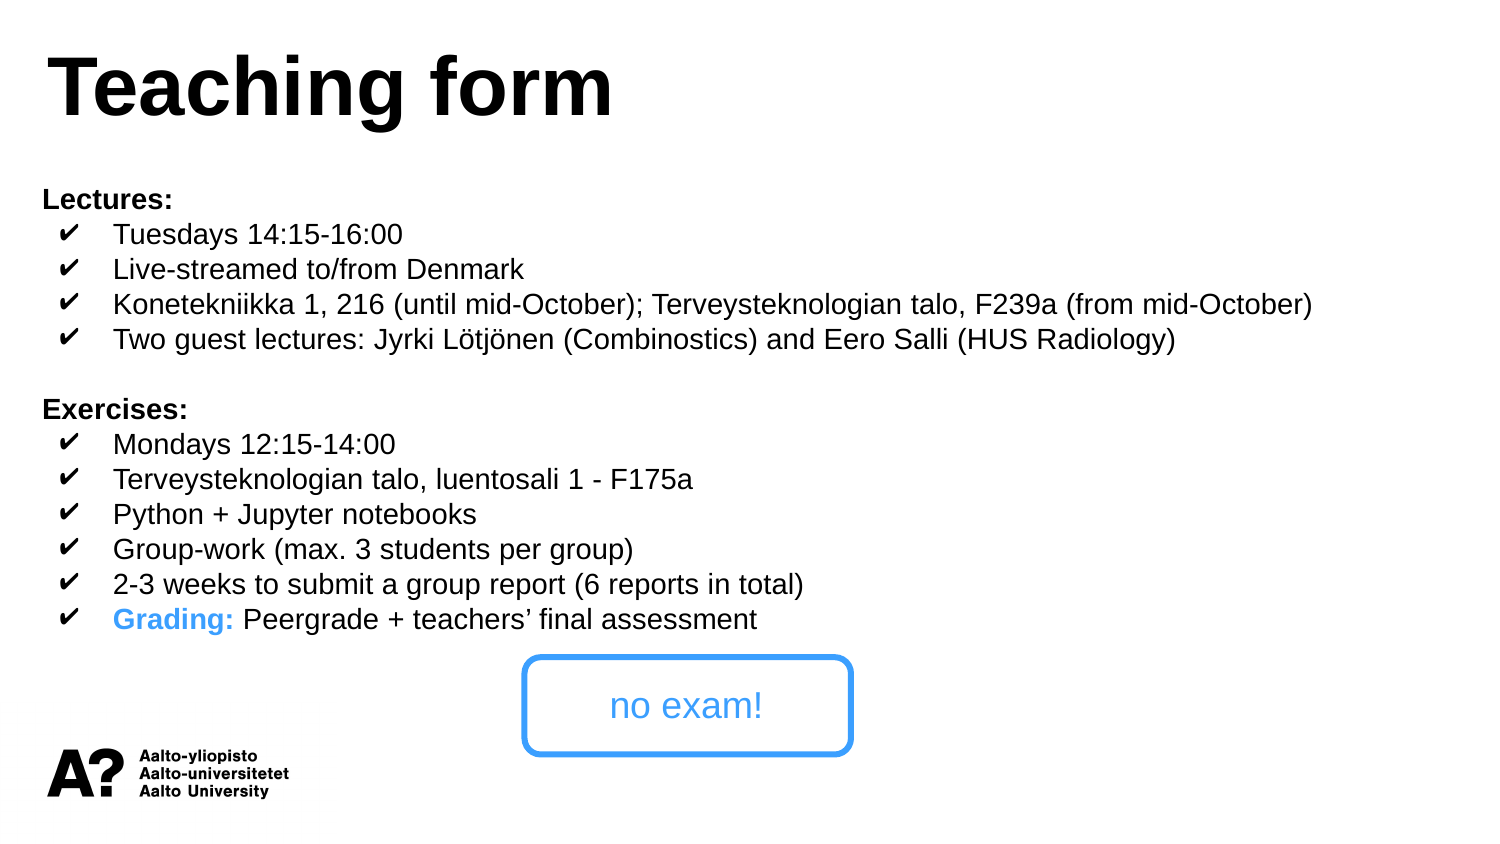

# Teaching form
Lectures:
Tuesdays 14:15-16:00
Live-streamed to/from Denmark
Konetekniikka 1, 216 (until mid-October); Terveysteknologian talo, F239a (from mid-October)
Two guest lectures: Jyrki Lötjönen (Combinostics) and Eero Salli (HUS Radiology)
Exercises:
Mondays 12:15-14:00
Terveysteknologian talo, luentosali 1 - F175a
Python + Jupyter notebooks
Group-work (max. 3 students per group)
2-3 weeks to submit a group report (6 reports in total)
Grading: Peergrade + teachers’ final assessment
no exam!